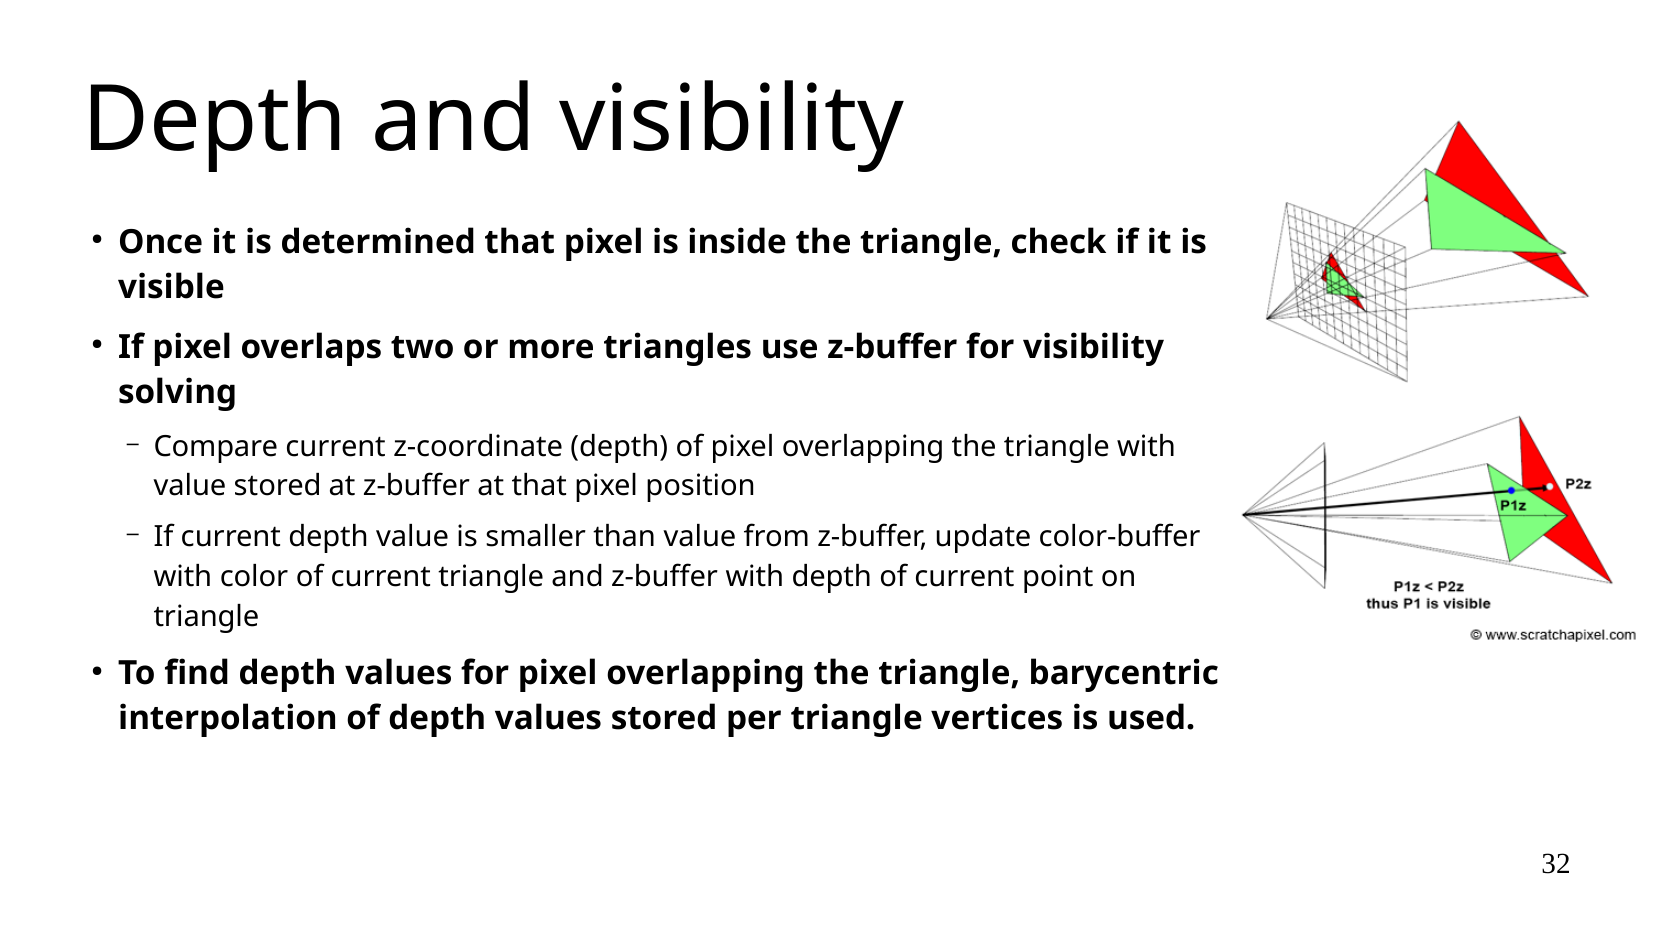

# Depth and visibility
Once it is determined that pixel is inside the triangle, check if it is visible
If pixel overlaps two or more triangles use z-buffer for visibility solving
Compare current z-coordinate (depth) of pixel overlapping the triangle with value stored at z-buffer at that pixel position
If current depth value is smaller than value from z-buffer, update color-buffer with color of current triangle and z-buffer with depth of current point on triangle
To find depth values for pixel overlapping the triangle, barycentric interpolation of depth values stored per triangle vertices is used.
32